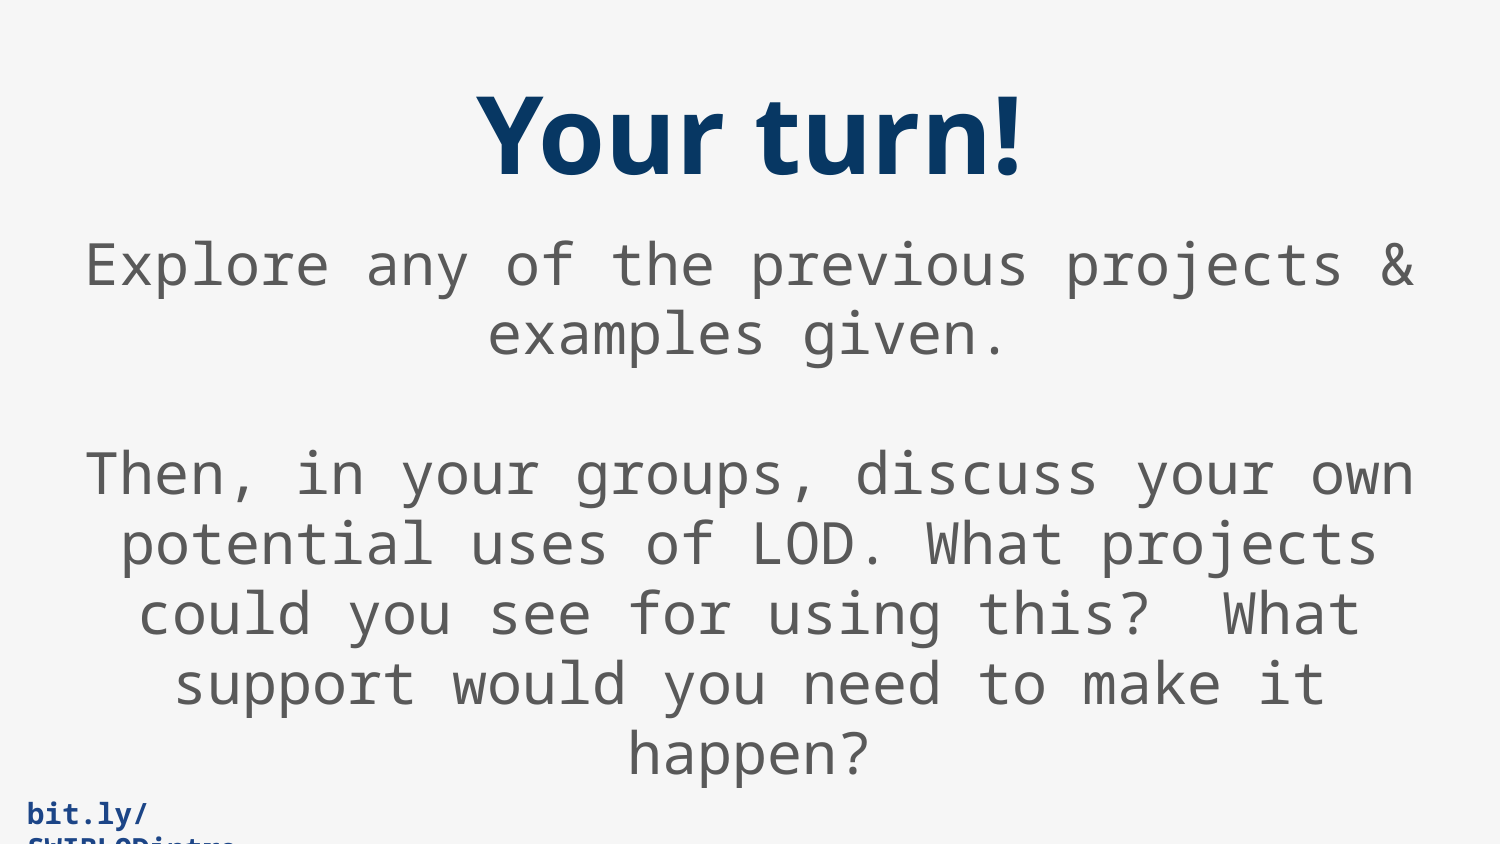

# Your turn!
Explore any of the previous projects & examples given.
Then, in your groups, discuss your own potential uses of LOD. What projects could you see for using this? What support would you need to make it happen?